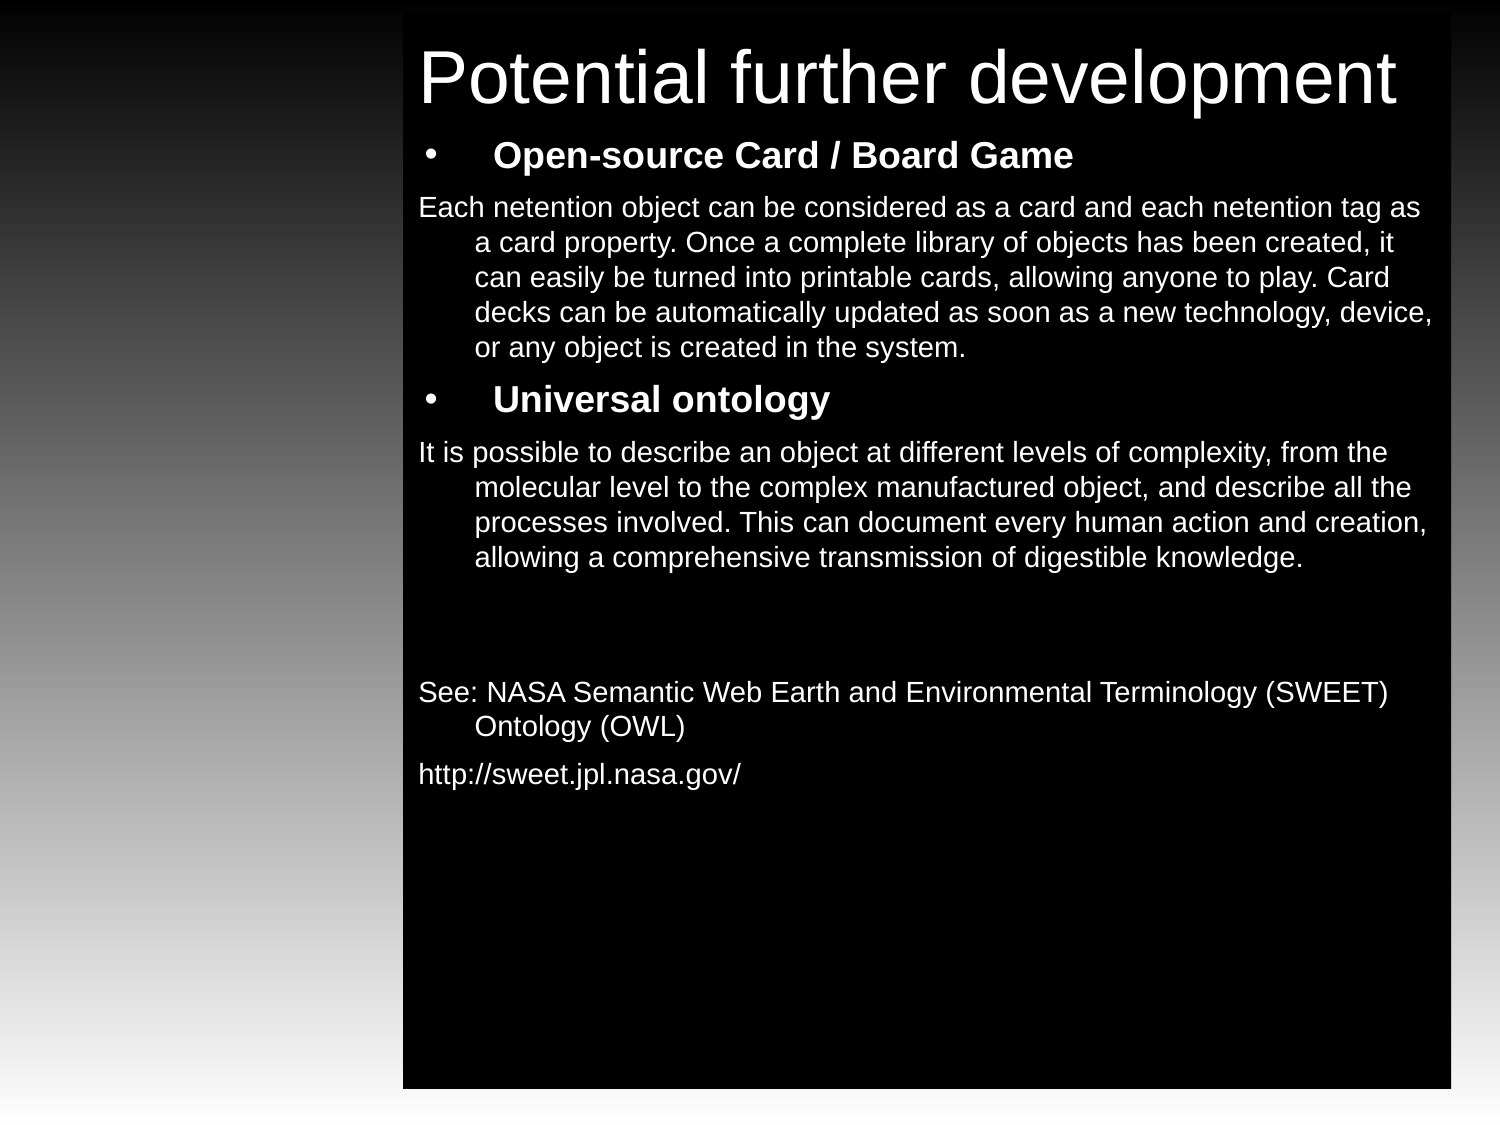

# Potential further development
Open-source Card / Board Game
Each netention object can be considered as a card and each netention tag as a card property. Once a complete library of objects has been created, it can easily be turned into printable cards, allowing anyone to play. Card decks can be automatically updated as soon as a new technology, device, or any object is created in the system.
Universal ontology
It is possible to describe an object at different levels of complexity, from the molecular level to the complex manufactured object, and describe all the processes involved. This can document every human action and creation, allowing a comprehensive transmission of digestible knowledge.
See: NASA Semantic Web Earth and Environmental Terminology (SWEET) Ontology (OWL)
http://sweet.jpl.nasa.gov/